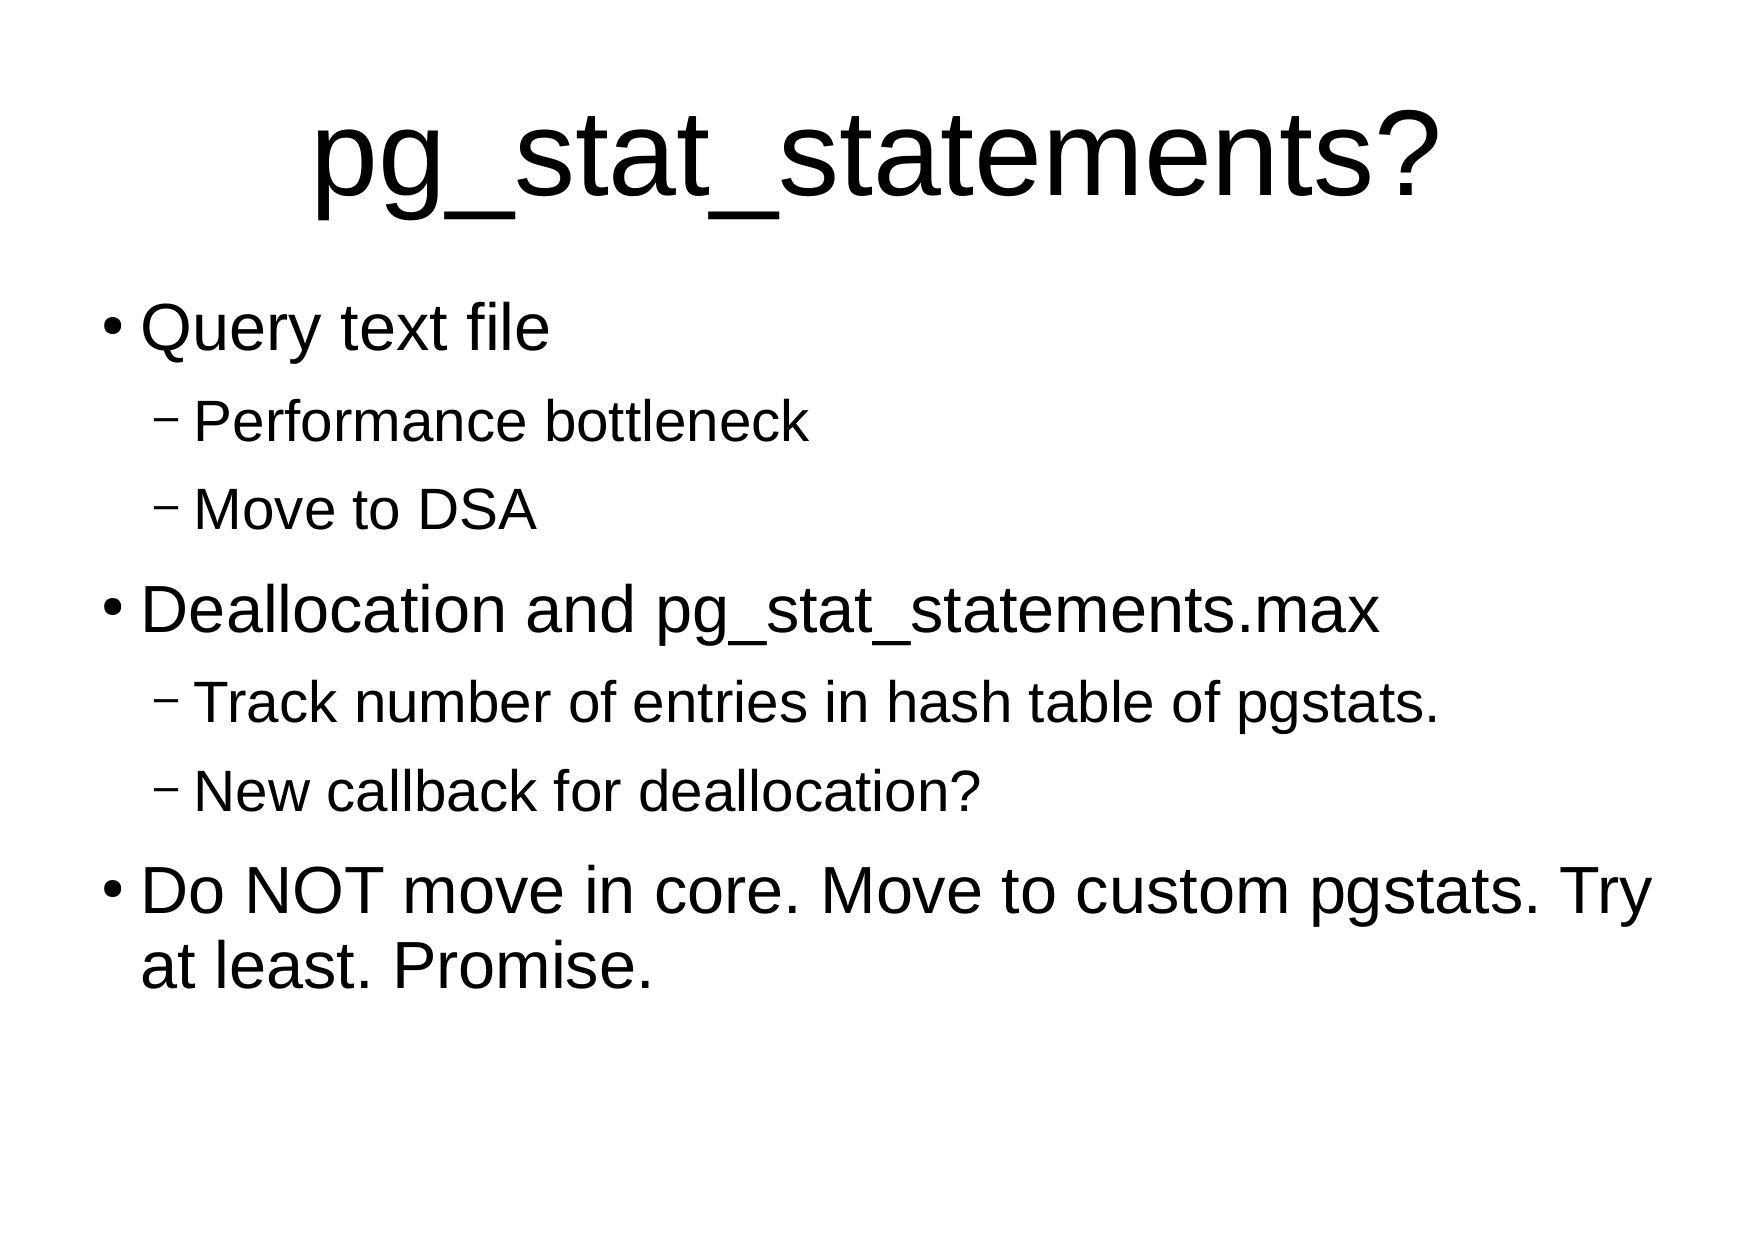

# pg_stat_statements?
Query text file
Performance bottleneck
Move to DSA
Deallocation and pg_stat_statements.max
Track number of entries in hash table of pgstats.
New callback for deallocation?
Do NOT move in core. Move to custom pgstats. Try at least. Promise.